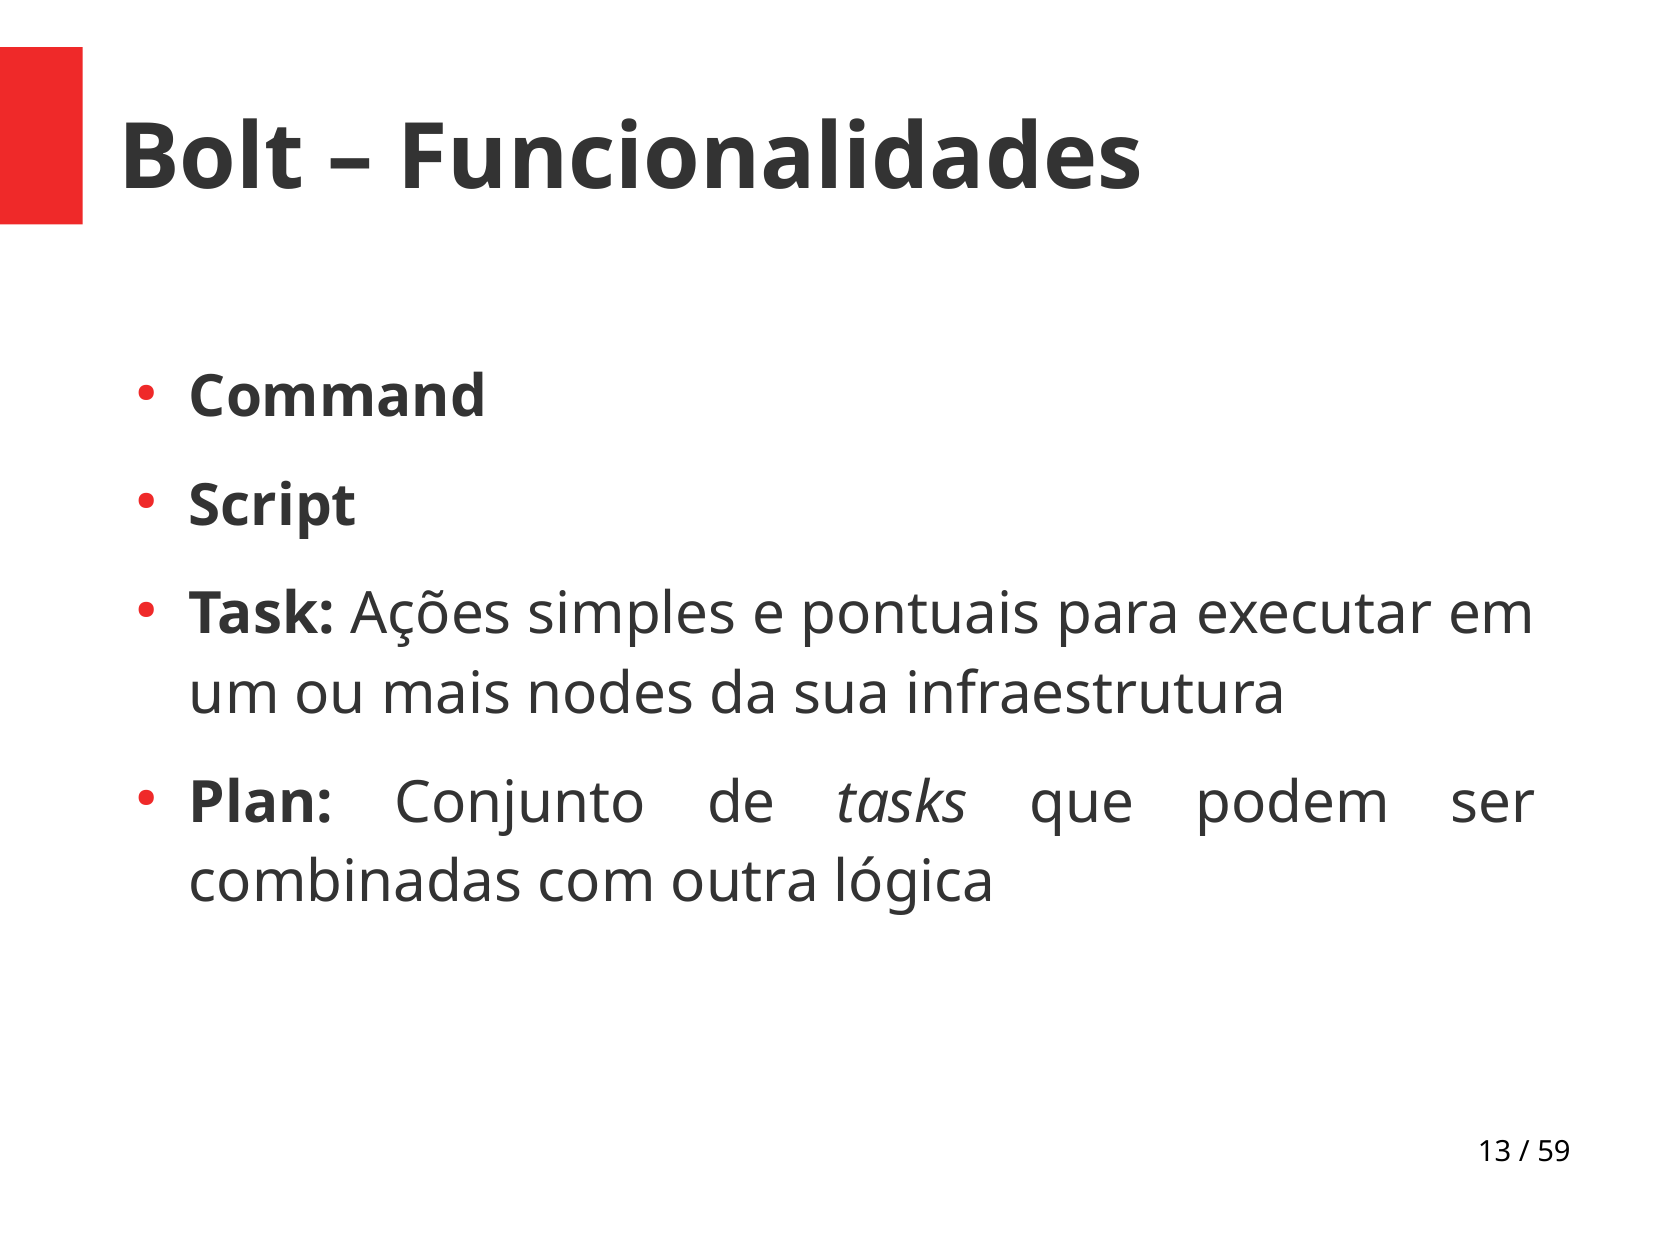

# Bolt – Funcionalidades
Command
Script
Task: Ações simples e pontuais para executar em um ou mais nodes da sua infraestrutura
Plan: Conjunto de tasks que podem ser combinadas com outra lógica
13